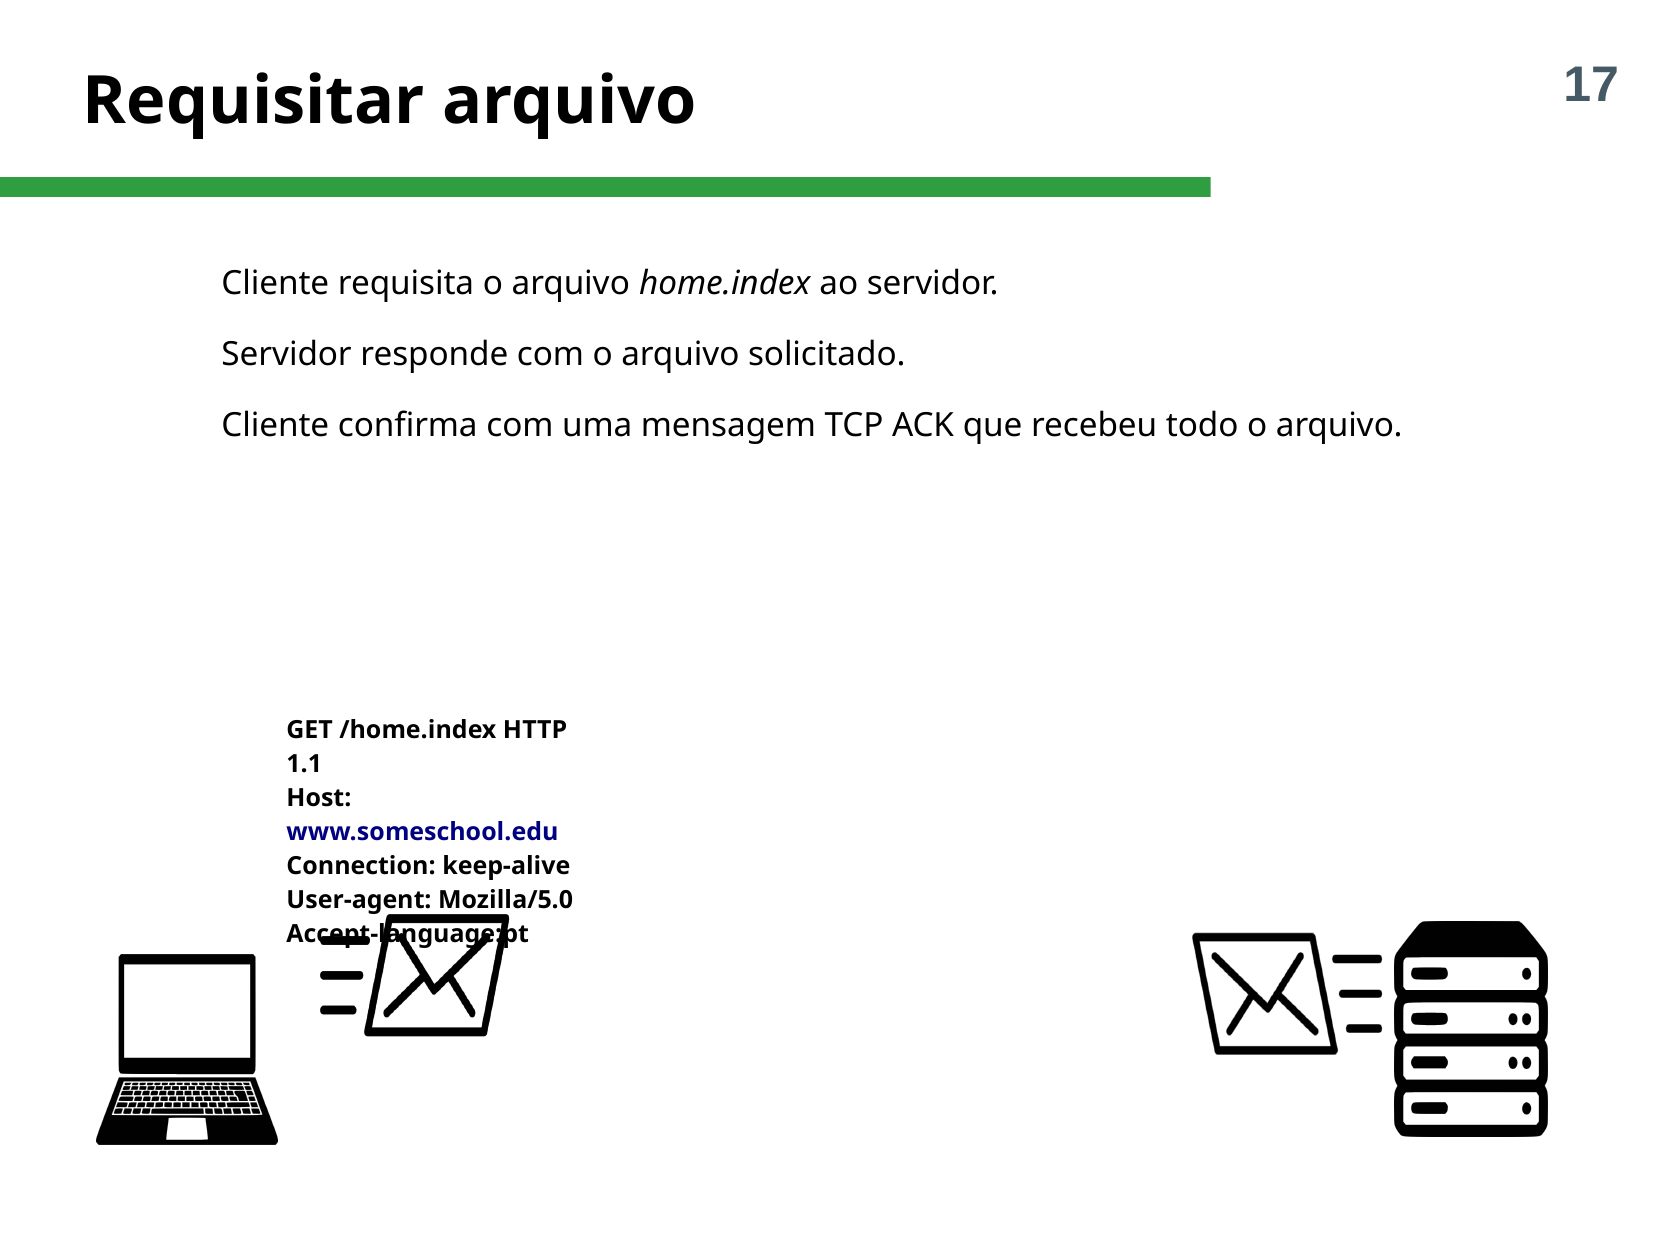

# Requisitar arquivo
Cliente requisita o arquivo home.index ao servidor.
Servidor responde com o arquivo solicitado.
Cliente confirma com uma mensagem TCP ACK que recebeu todo o arquivo.
GET /home.index HTTP 1.1
Host: www.someschool.edu
Connection: keep-alive
User-agent: Mozilla/5.0
Accept-language:pt